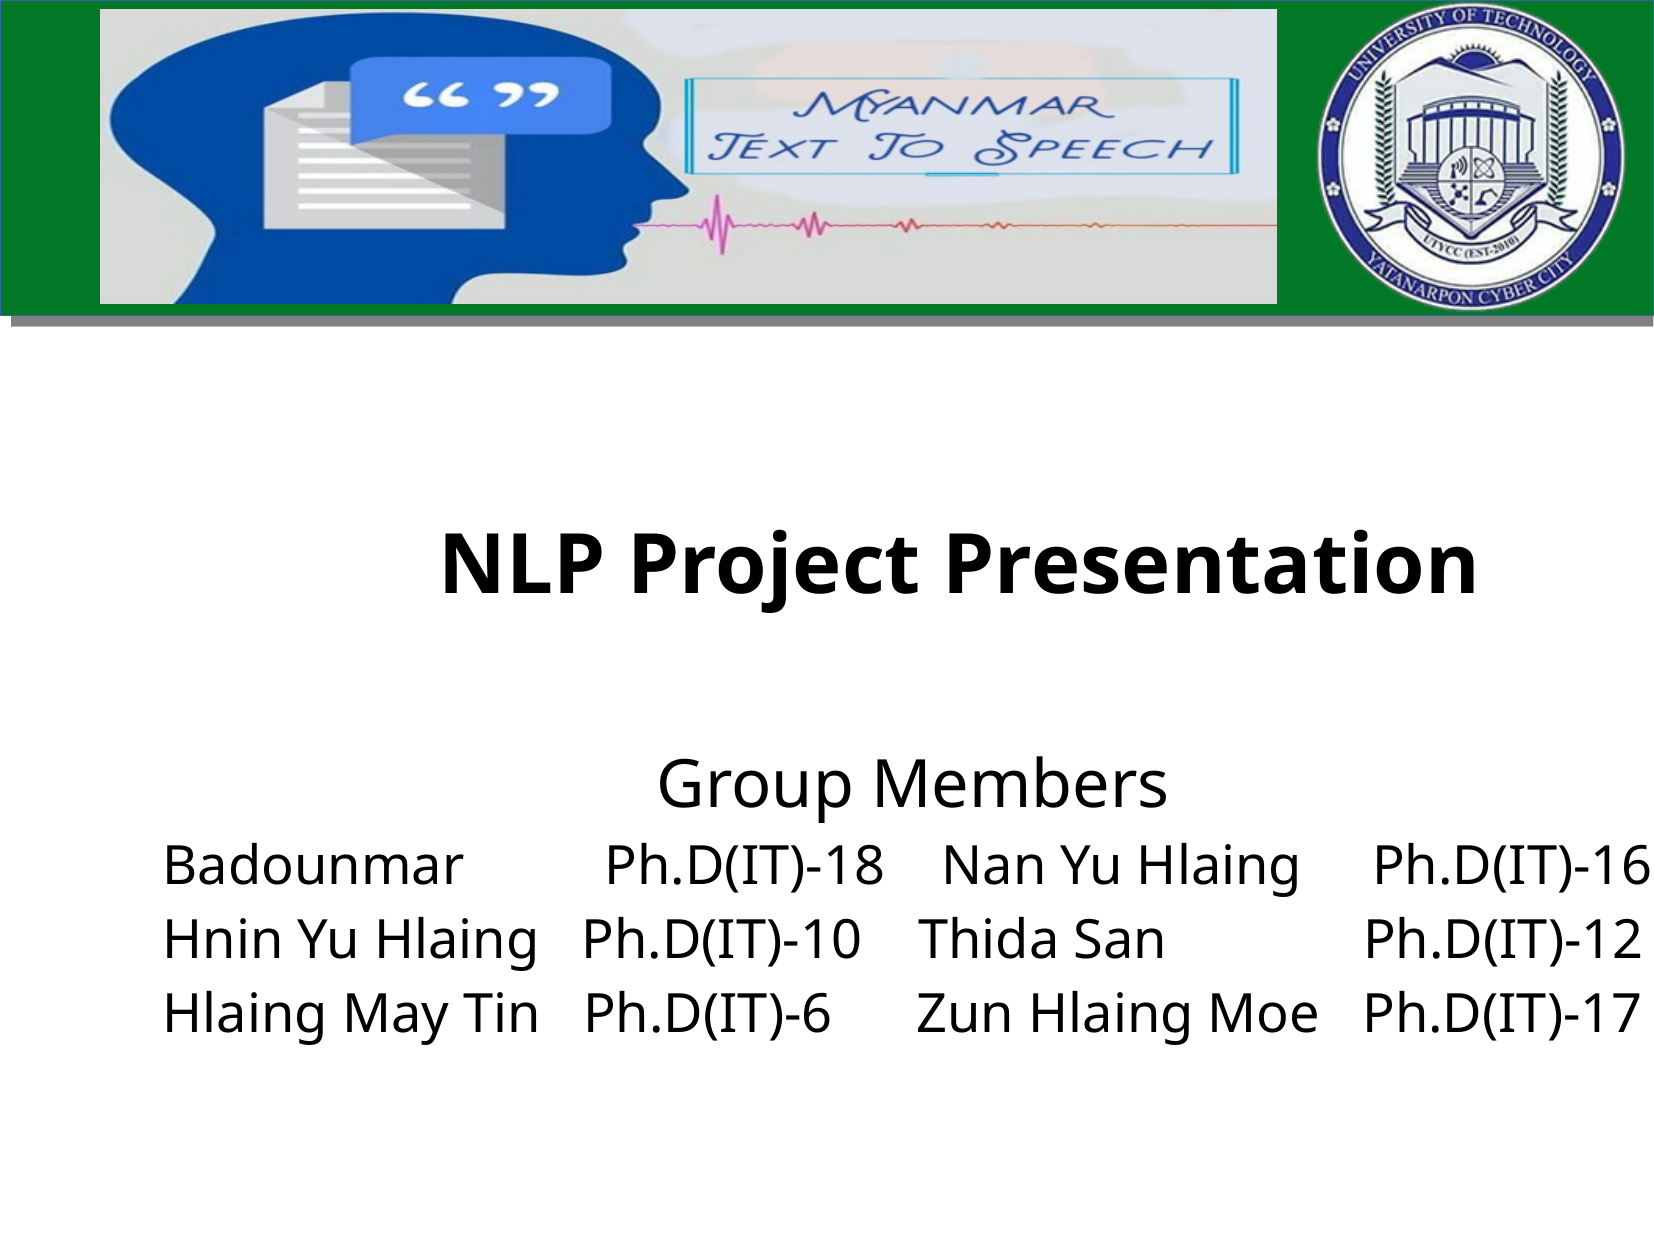

NLP Project Presentation
# Group Members
Badounmar Ph.D(IT)-18 Nan Yu Hlaing Ph.D(IT)-16
Hnin Yu Hlaing Ph.D(IT)-10 Thida San Ph.D(IT)-12
Hlaing May Tin Ph.D(IT)-6 Zun Hlaing Moe Ph.D(IT)-17